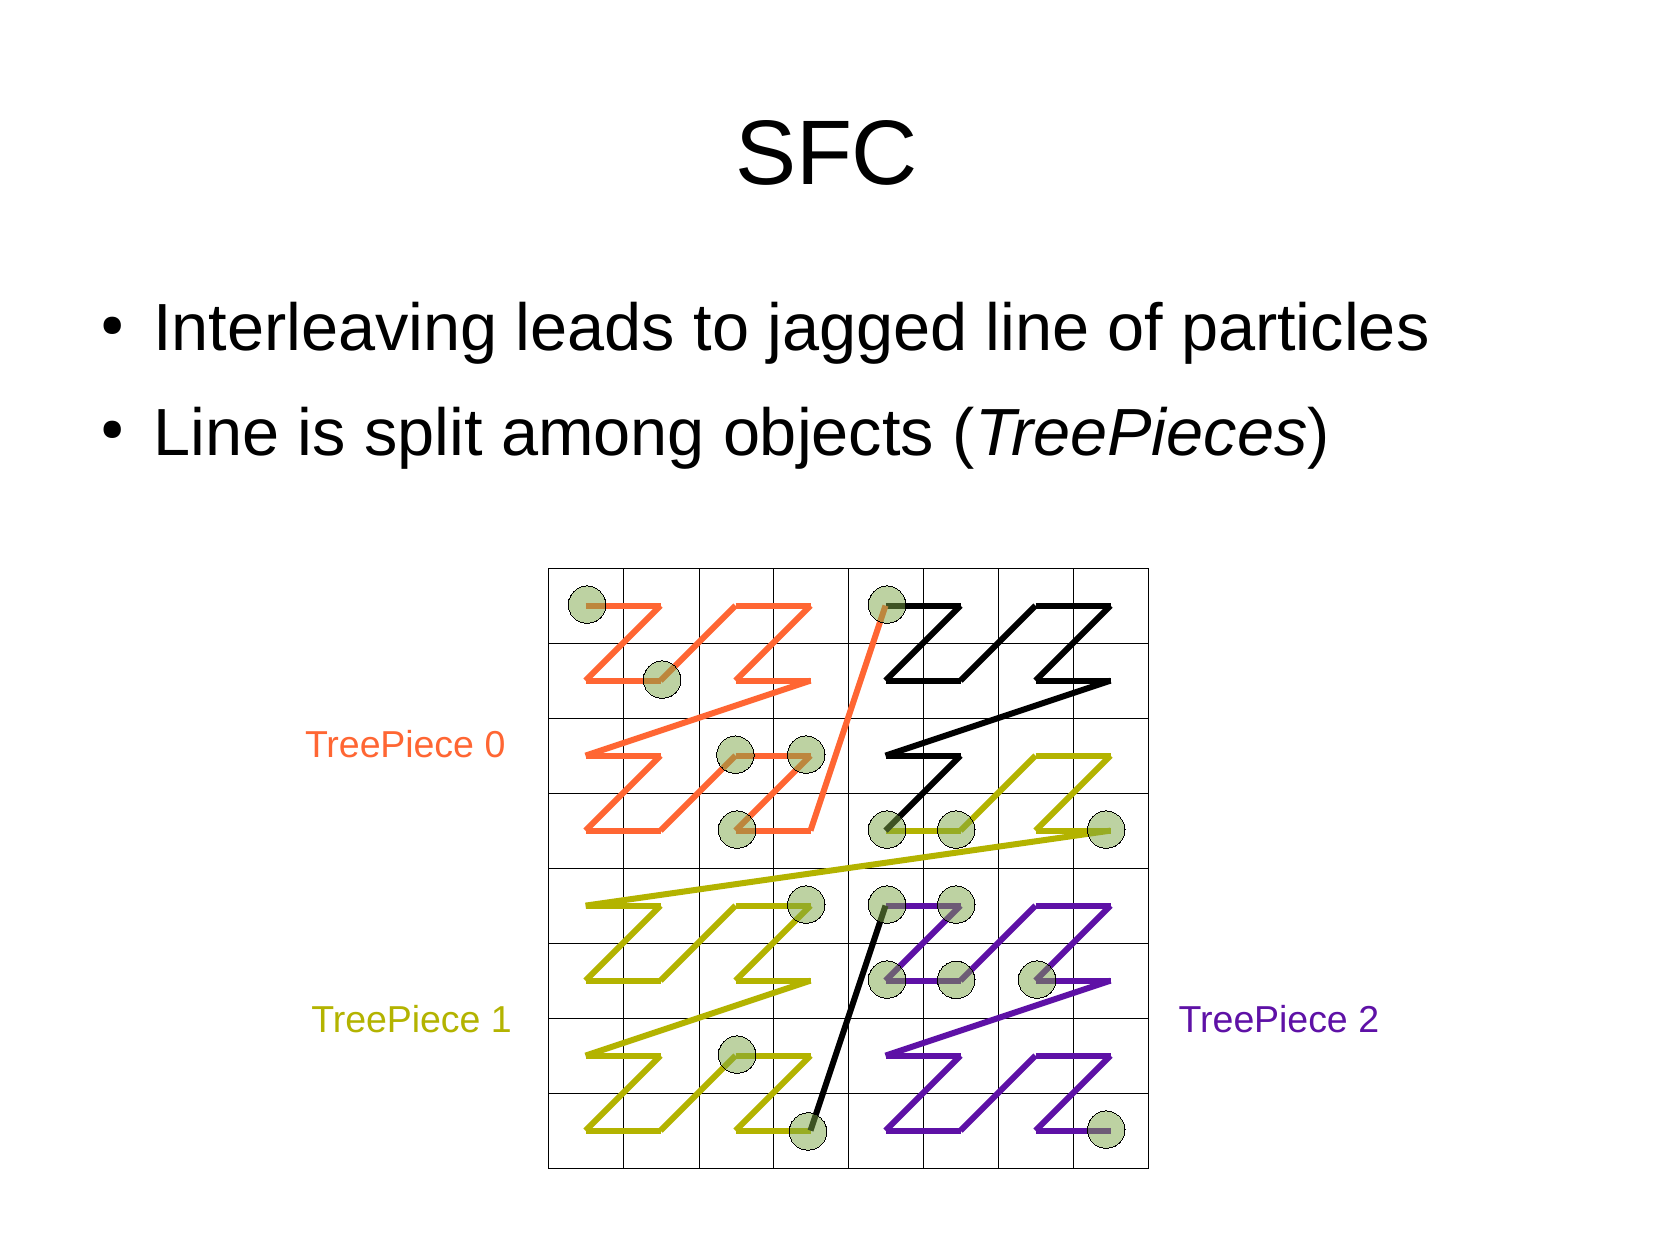

# SFC
Interleaving leads to jagged line of particles
Line is split among objects (TreePieces)
TreePiece 0
TreePiece 1
TreePiece 2